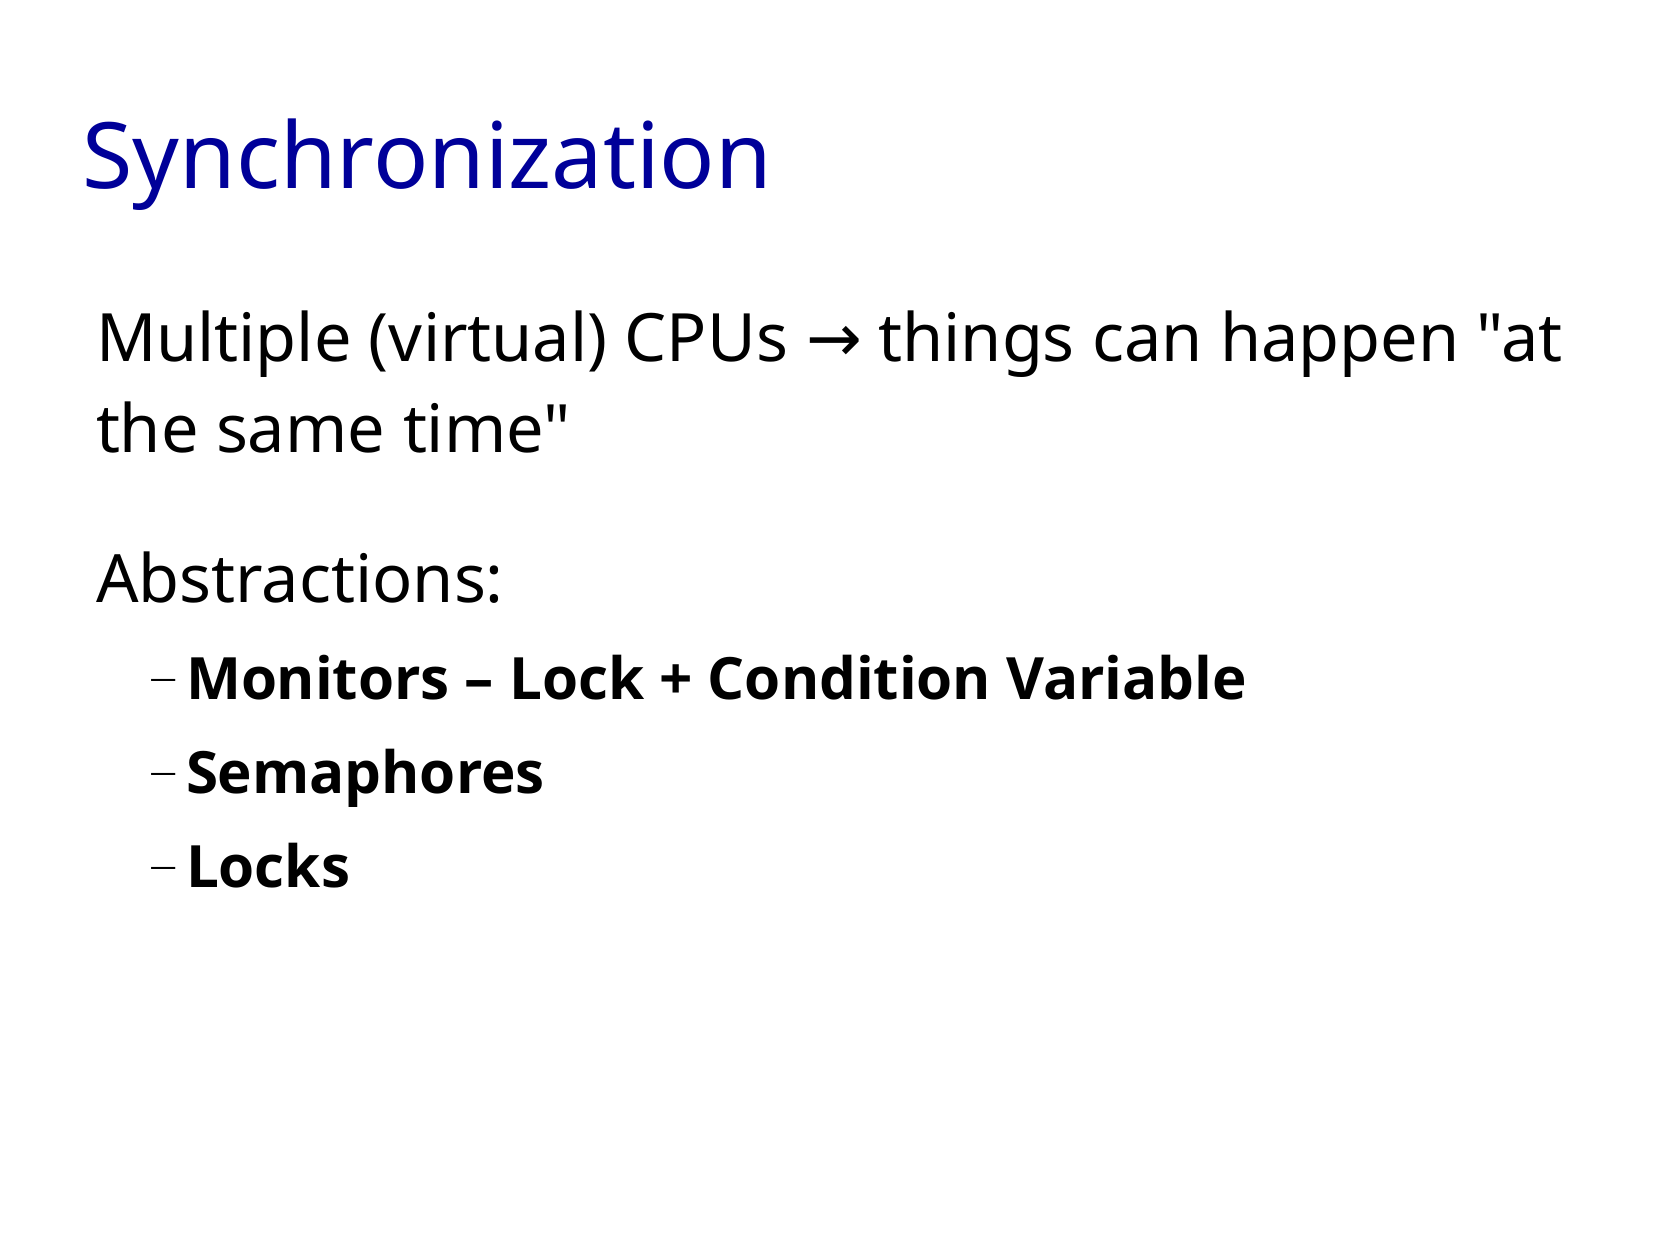

# Synchronization
Multiple (virtual) CPUs → things can happen "at the same time"
Abstractions:
Monitors – Lock + Condition Variable
Semaphores
Locks